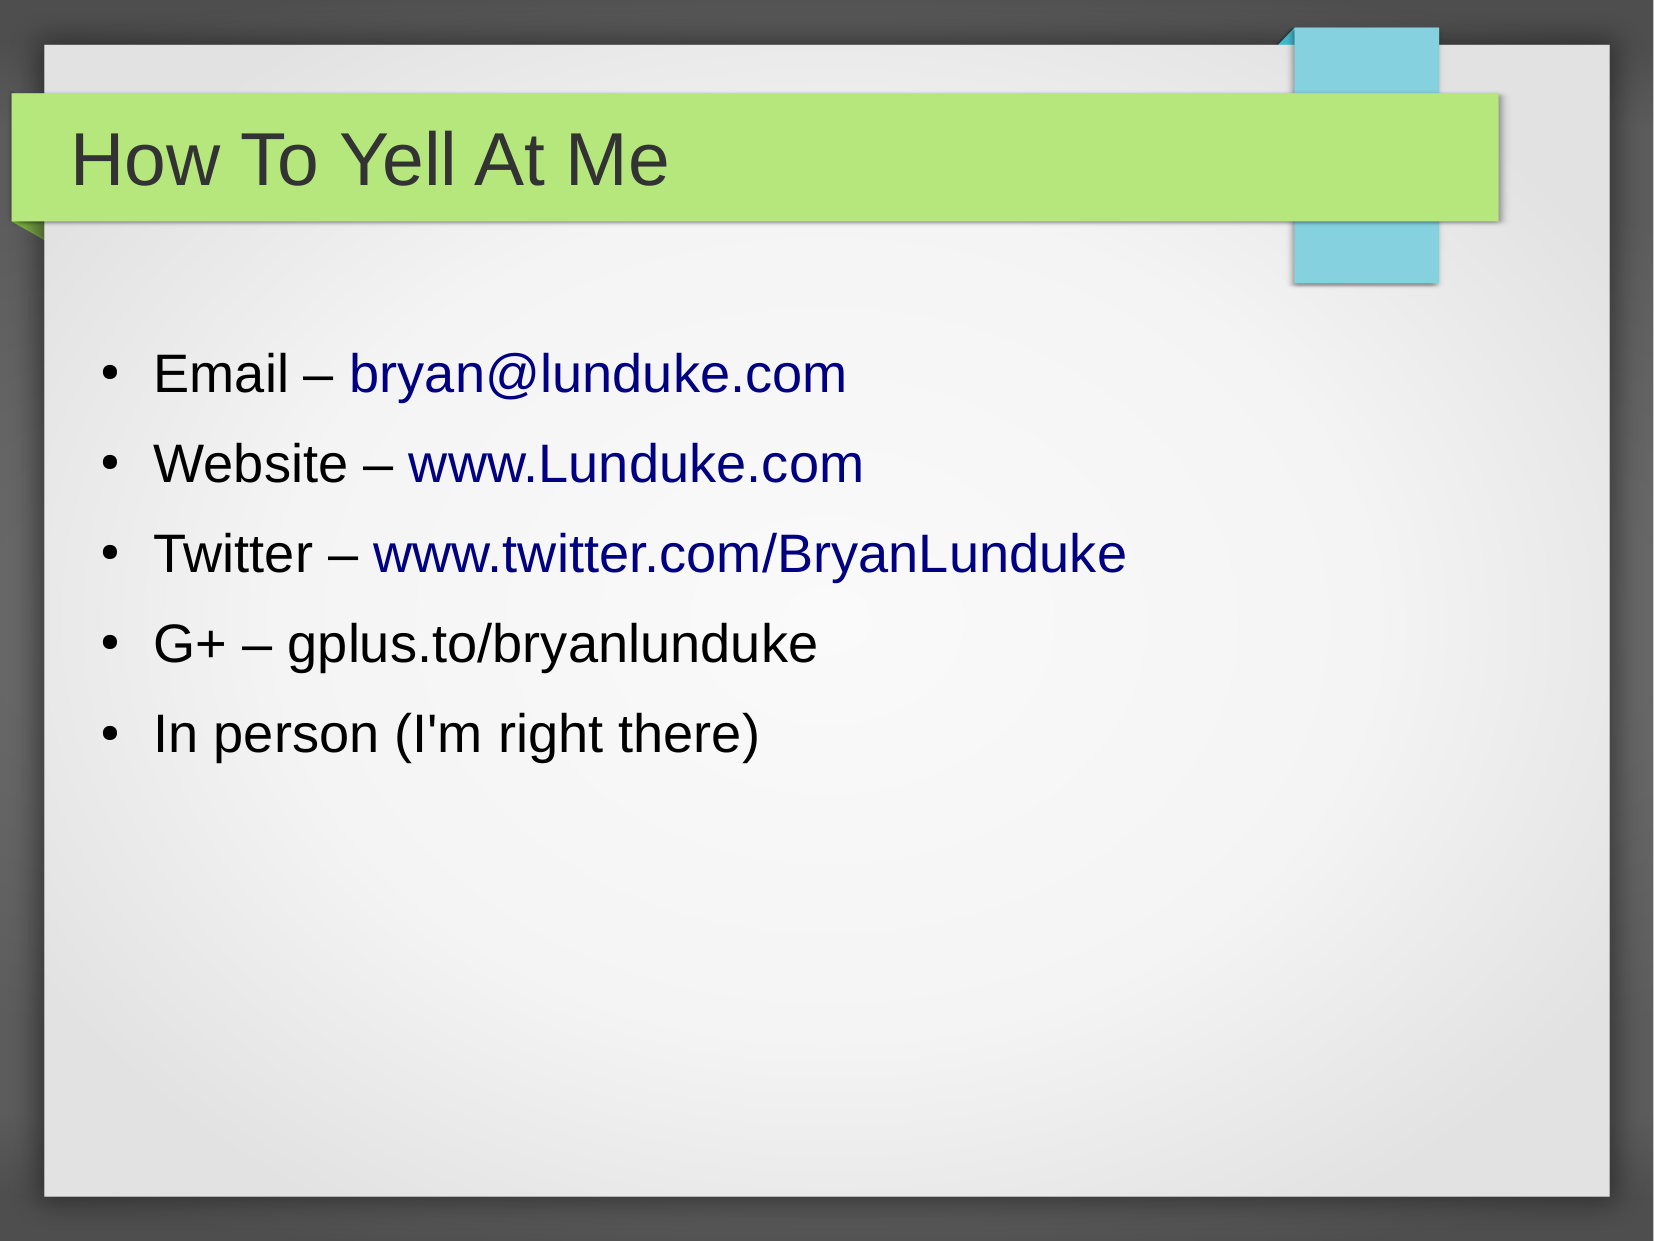

# How To Yell At Me
Email – bryan@lunduke.com
Website – www.Lunduke.com
Twitter – www.twitter.com/BryanLunduke
G+ – gplus.to/bryanlunduke
In person (I'm right there)